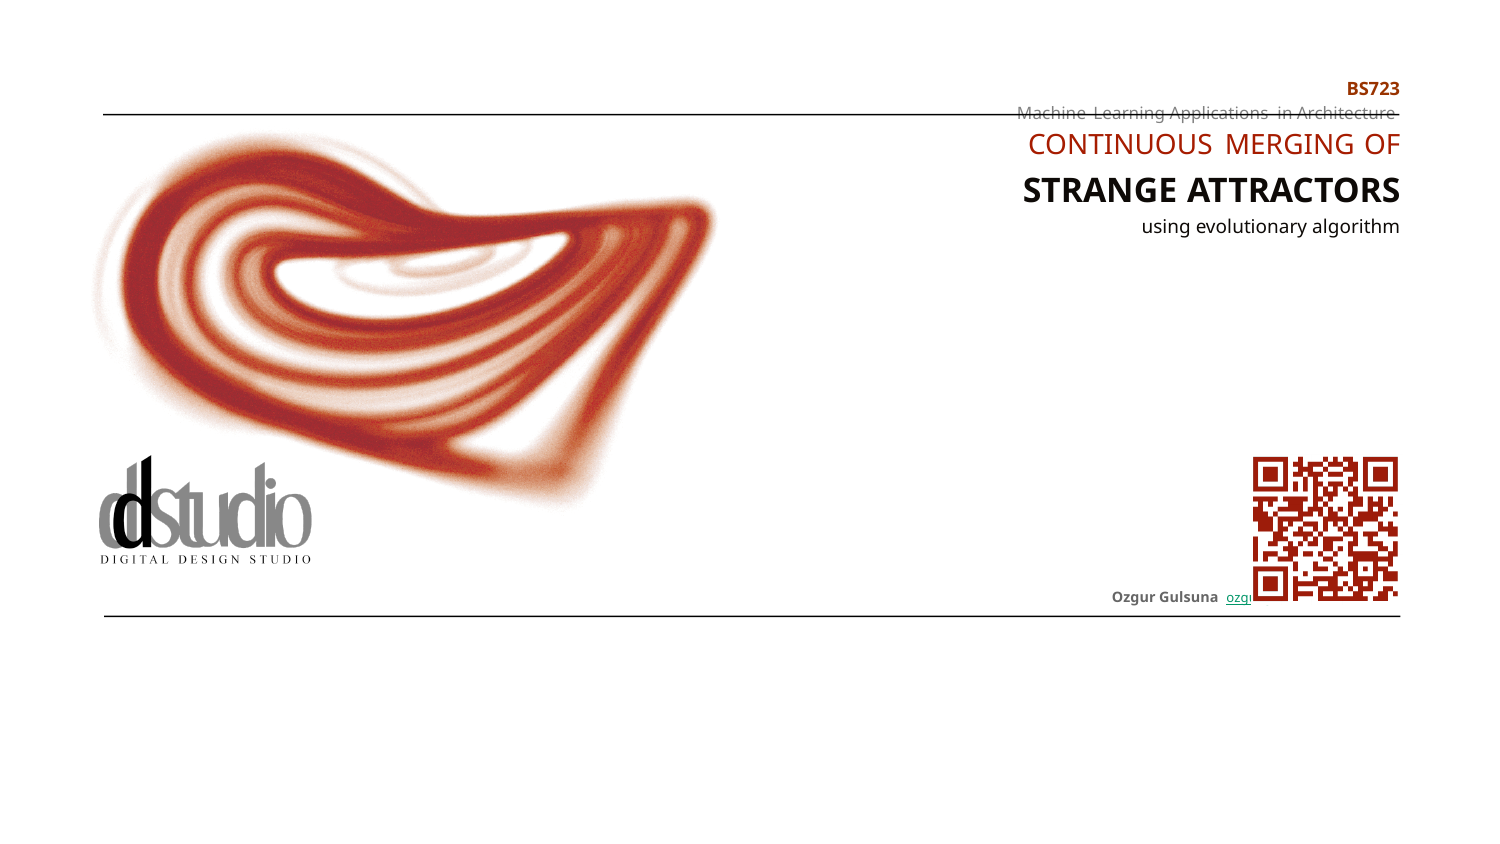

# BS723 Machine Learning Applications in Architecture CONTINUOUS MERGING OF STRANGE ATTRACTORS using evolutionary algorithm Ozgur Gulsuna ozgur.gulsuna@metu.edu.tr